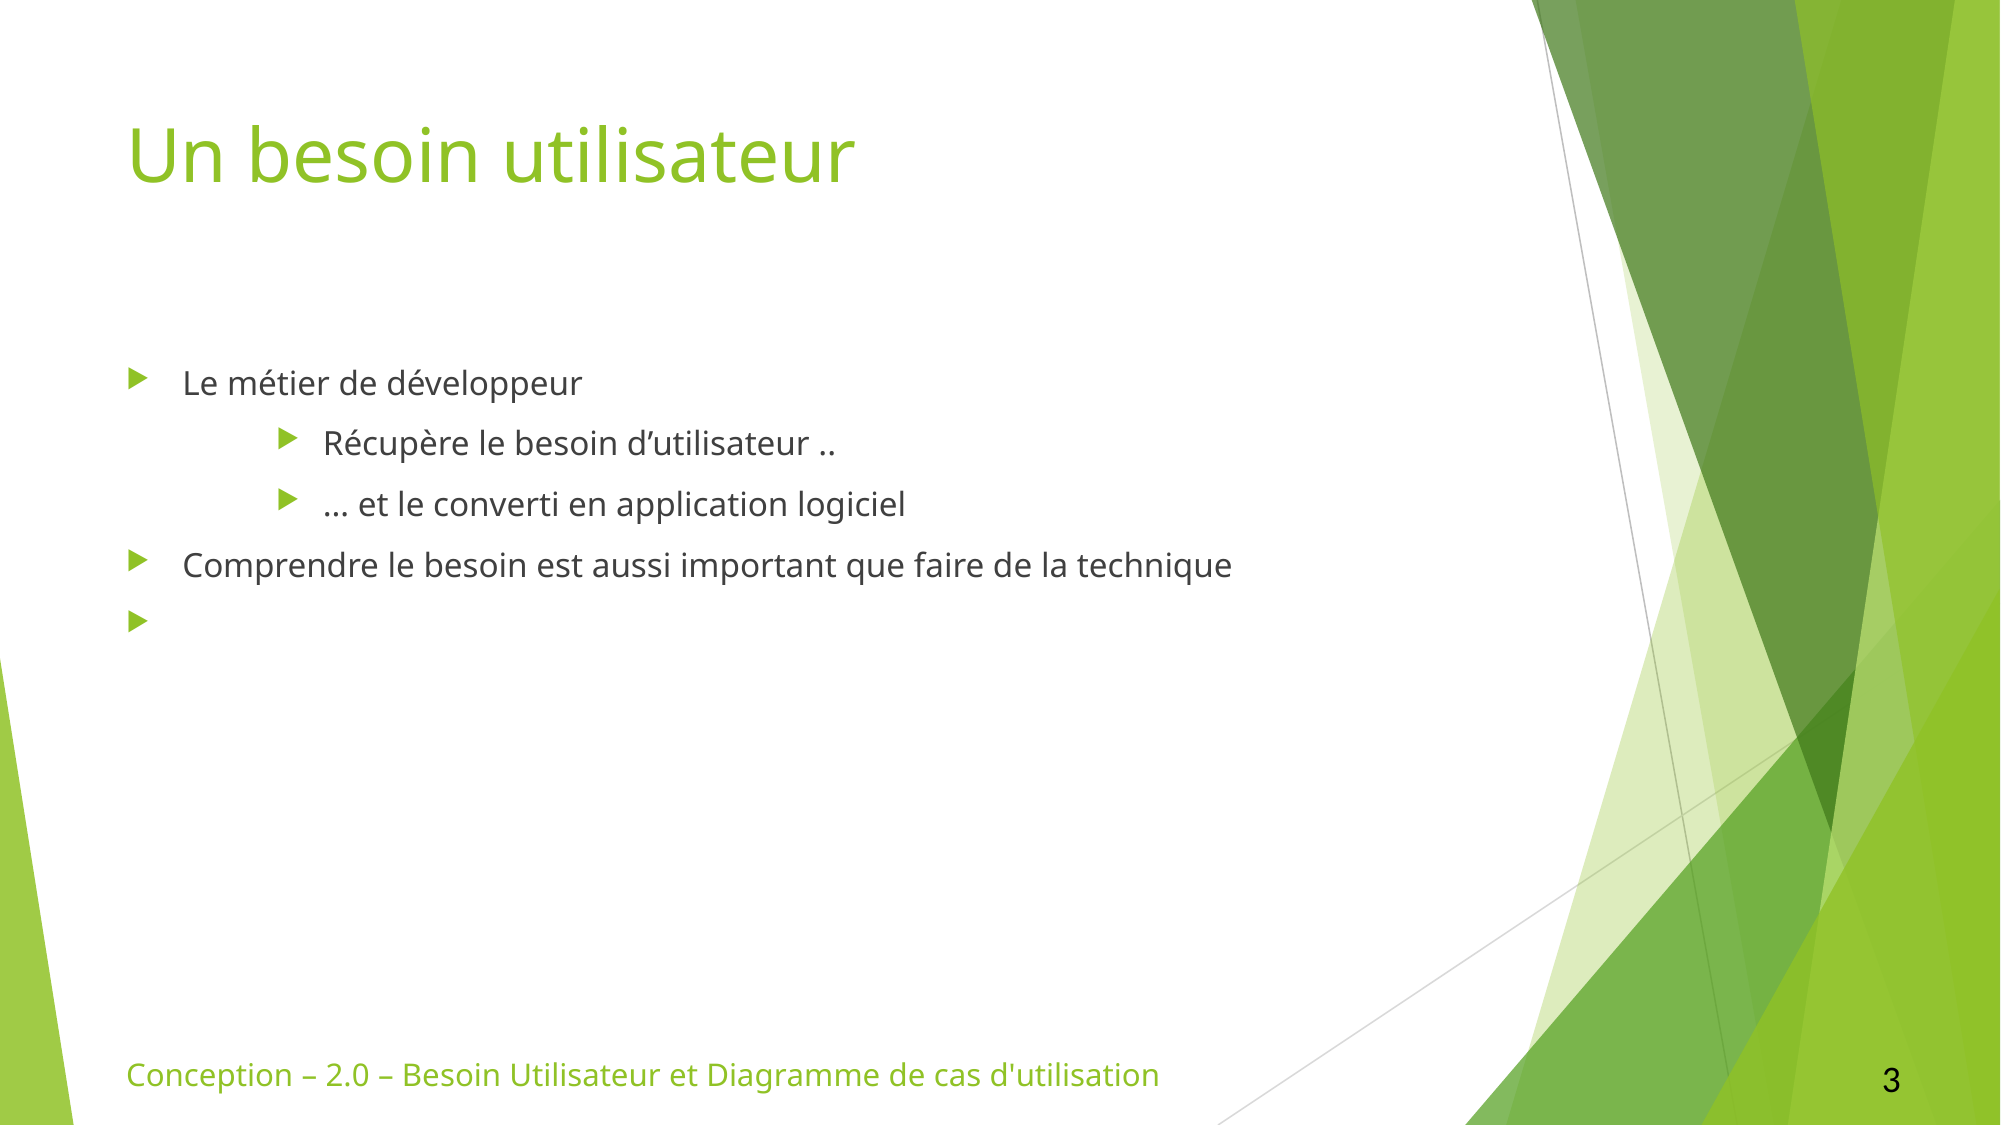

# Un besoin utilisateur
Le métier de développeur
Récupère le besoin d’utilisateur ..
… et le converti en application logiciel
Comprendre le besoin est aussi important que faire de la technique
Conception – 2.0 – Besoin Utilisateur et Diagramme de cas d'utilisation